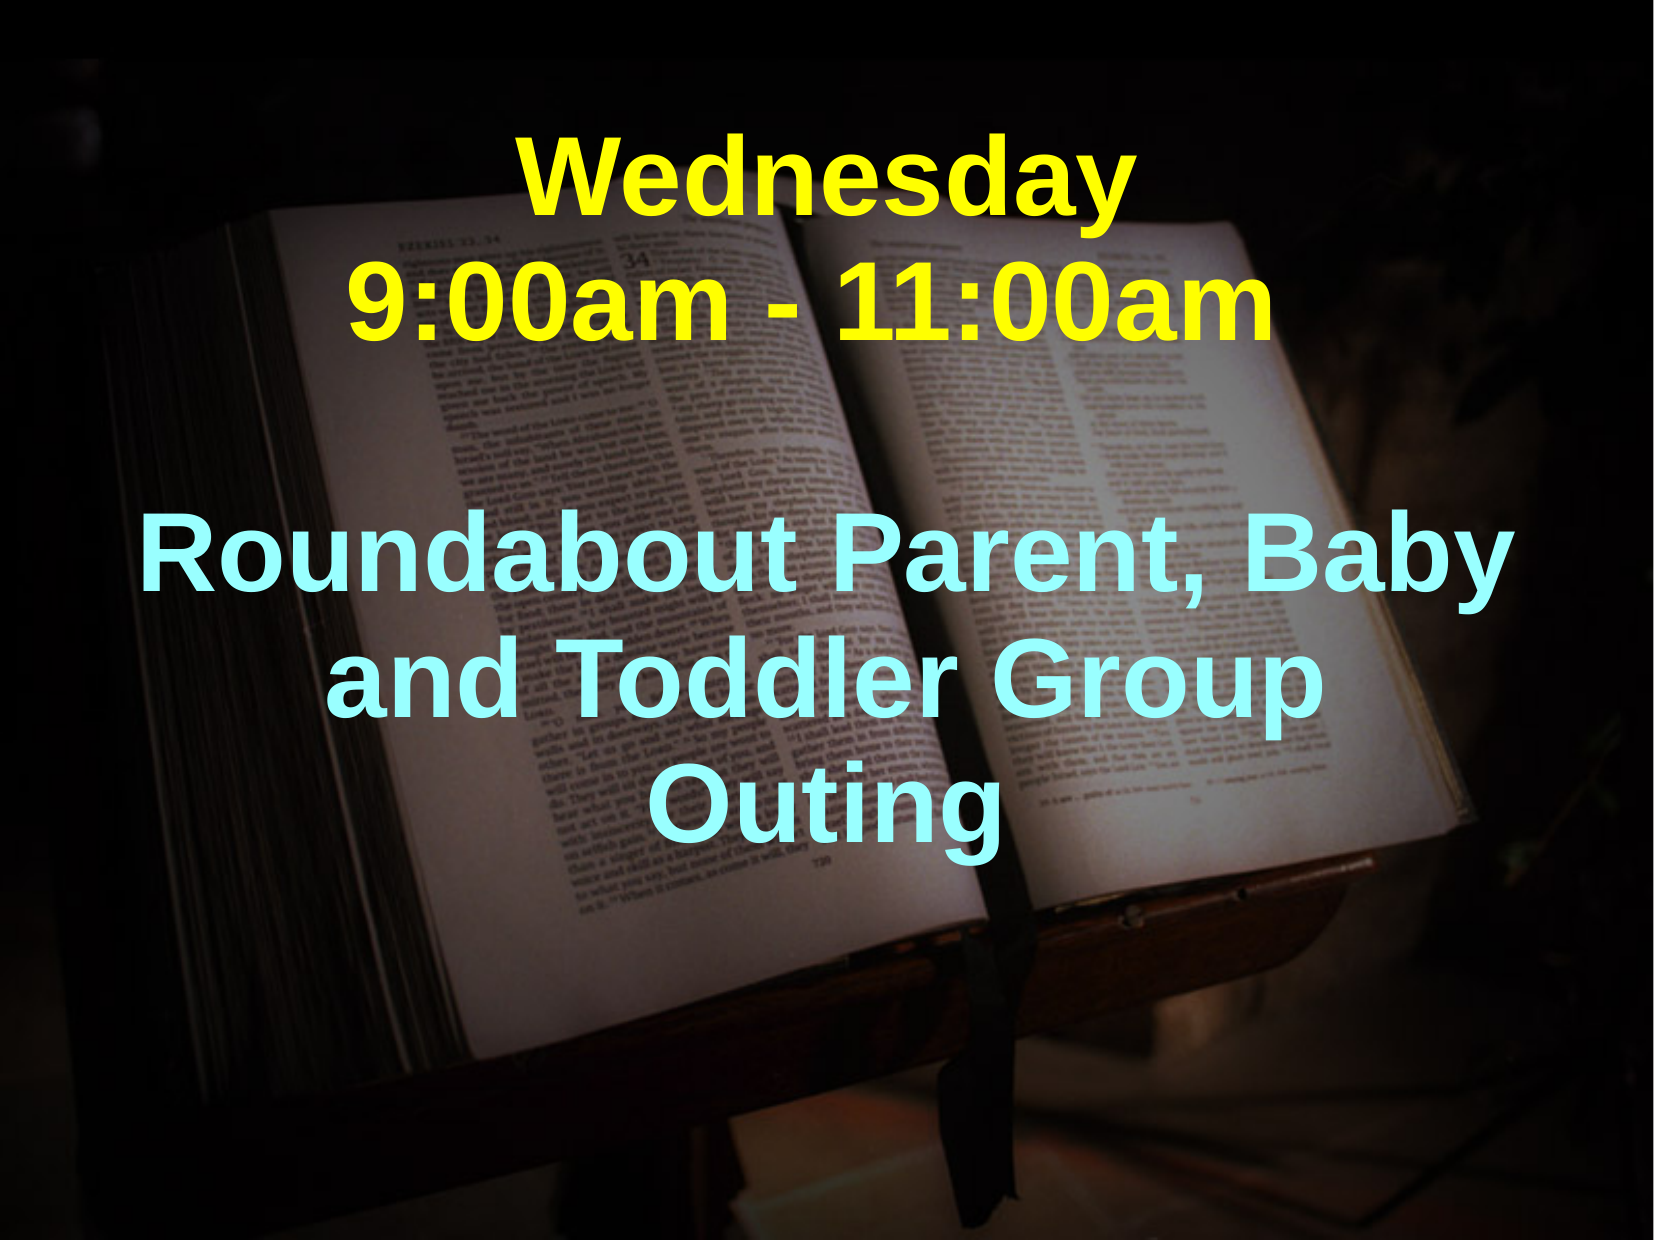

#
Wednesday
9:00am - 11:00am
Roundabout Parent, Baby and Toddler Group
Outing